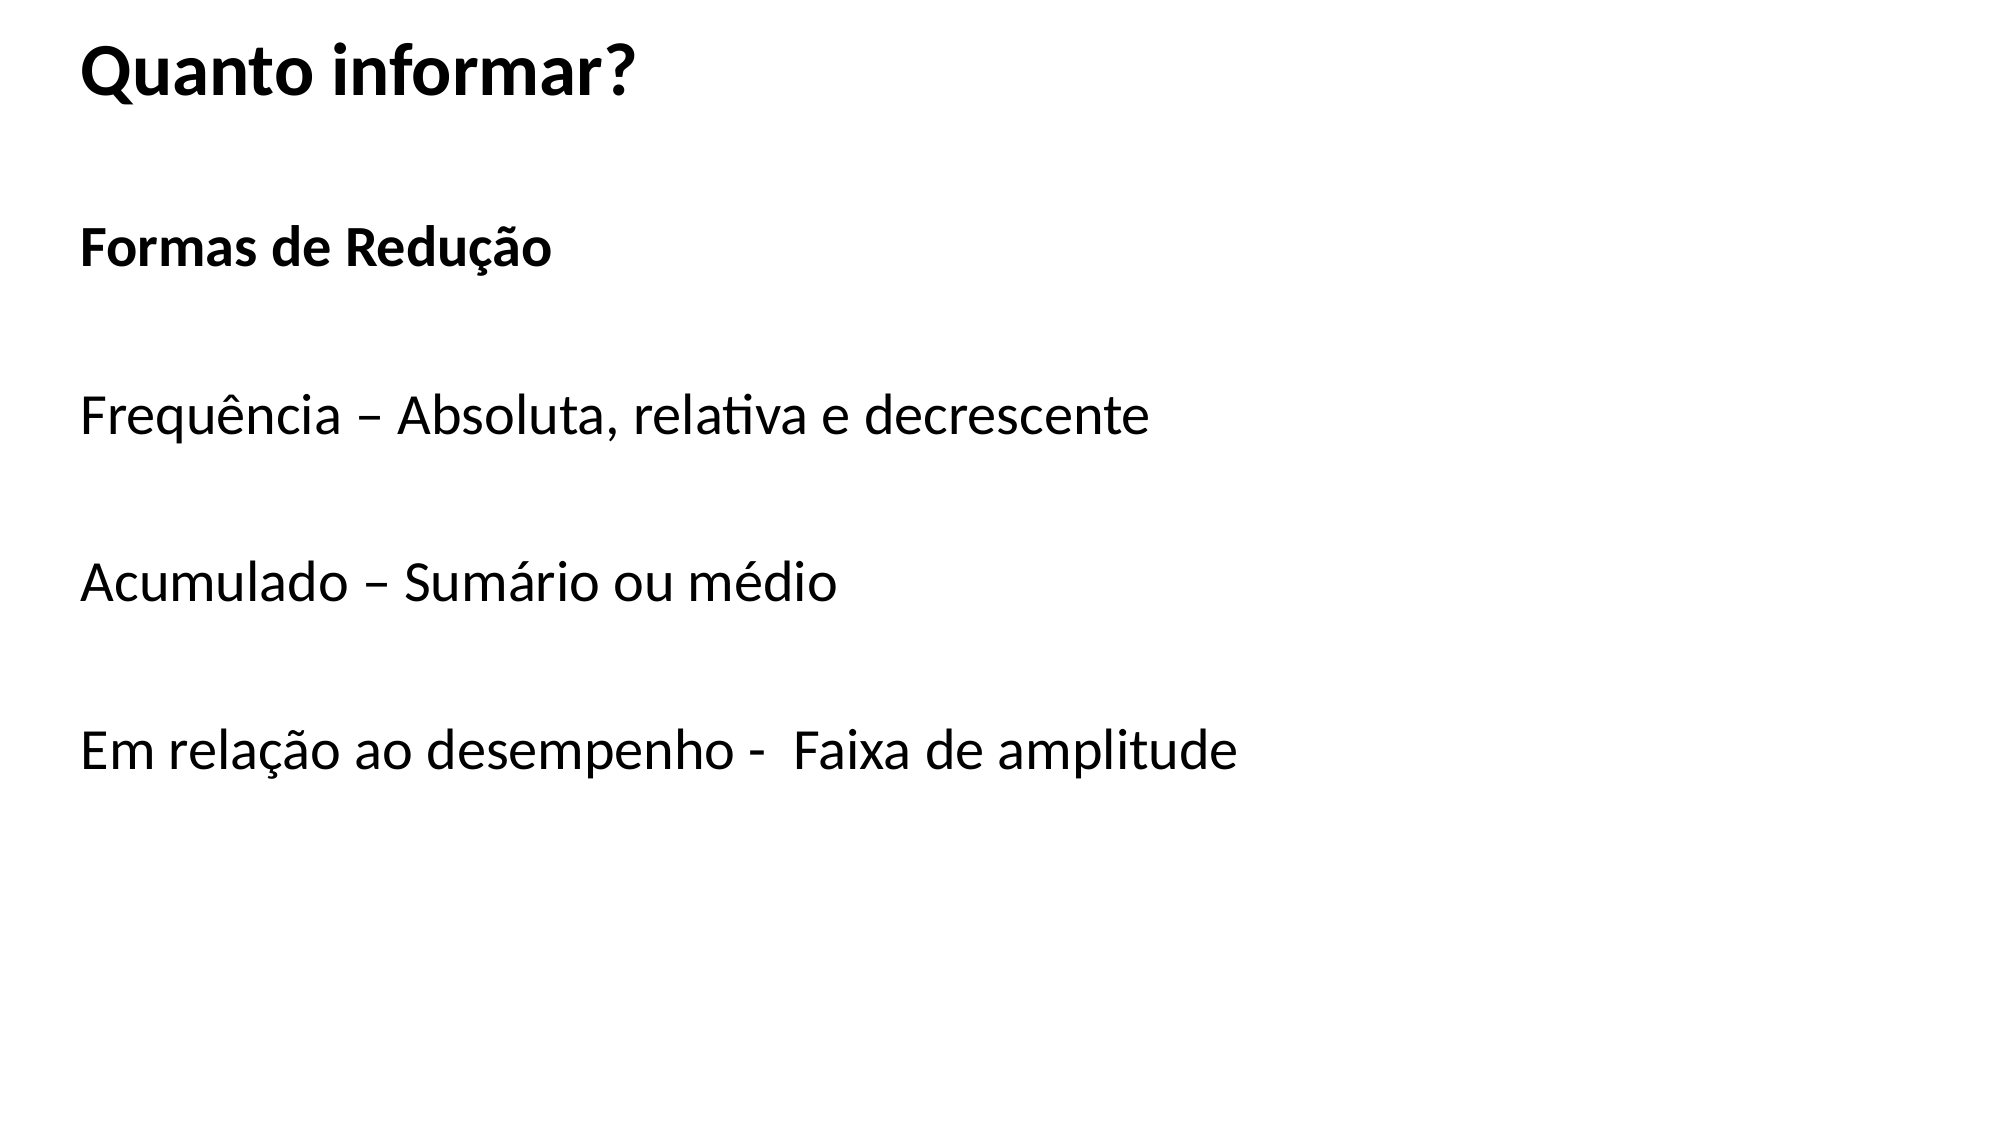

# Quanto informar?
Formas de Redução
Frequência – Absoluta, relativa e decrescente
Acumulado – Sumário ou médio
Em relação ao desempenho - Faixa de amplitude